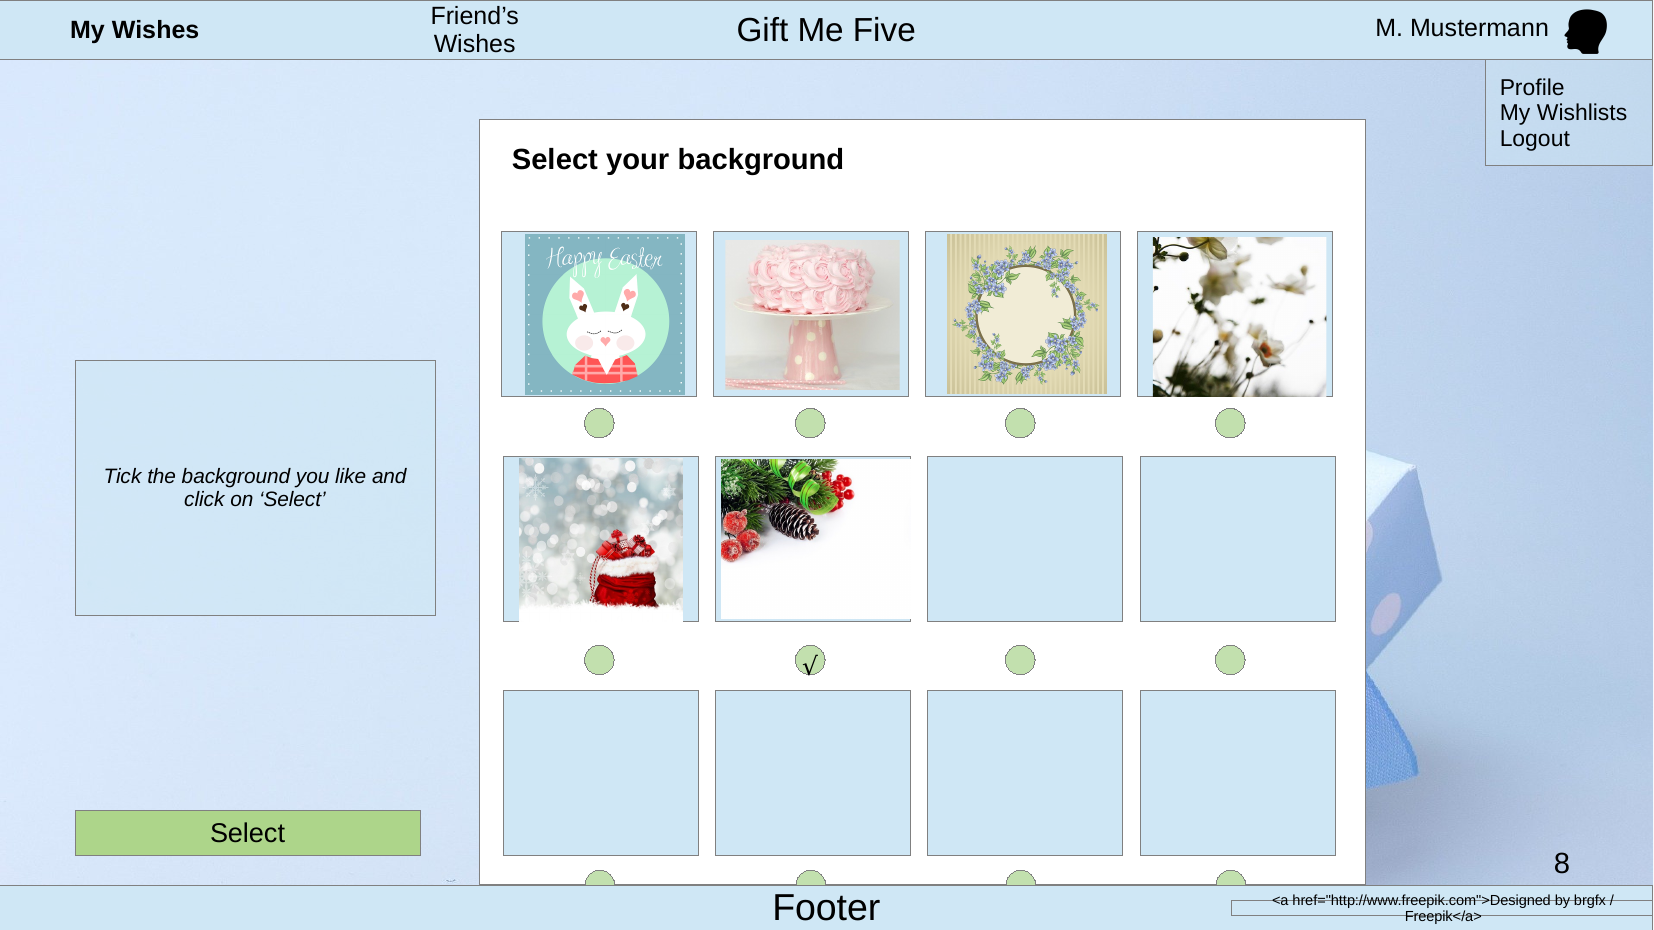

Gift Me Five
Select background
This page opens when the user selects ‘Select Background’ on the Edit wishlist page. The header appears as shown when the user is looged in; if not same header as p.2. Otherwise no difference in layout between logged in / not logged in.
M. Mustermann
My Wishes
Friend’s Wishes
Profile
My Wishlists
Logout
Select your background
Tick the background you like and click on ‘Select’
√
Select
8
Footer
<a href="http://www.freepik.com">Designed by brgfx / Freepik</a>